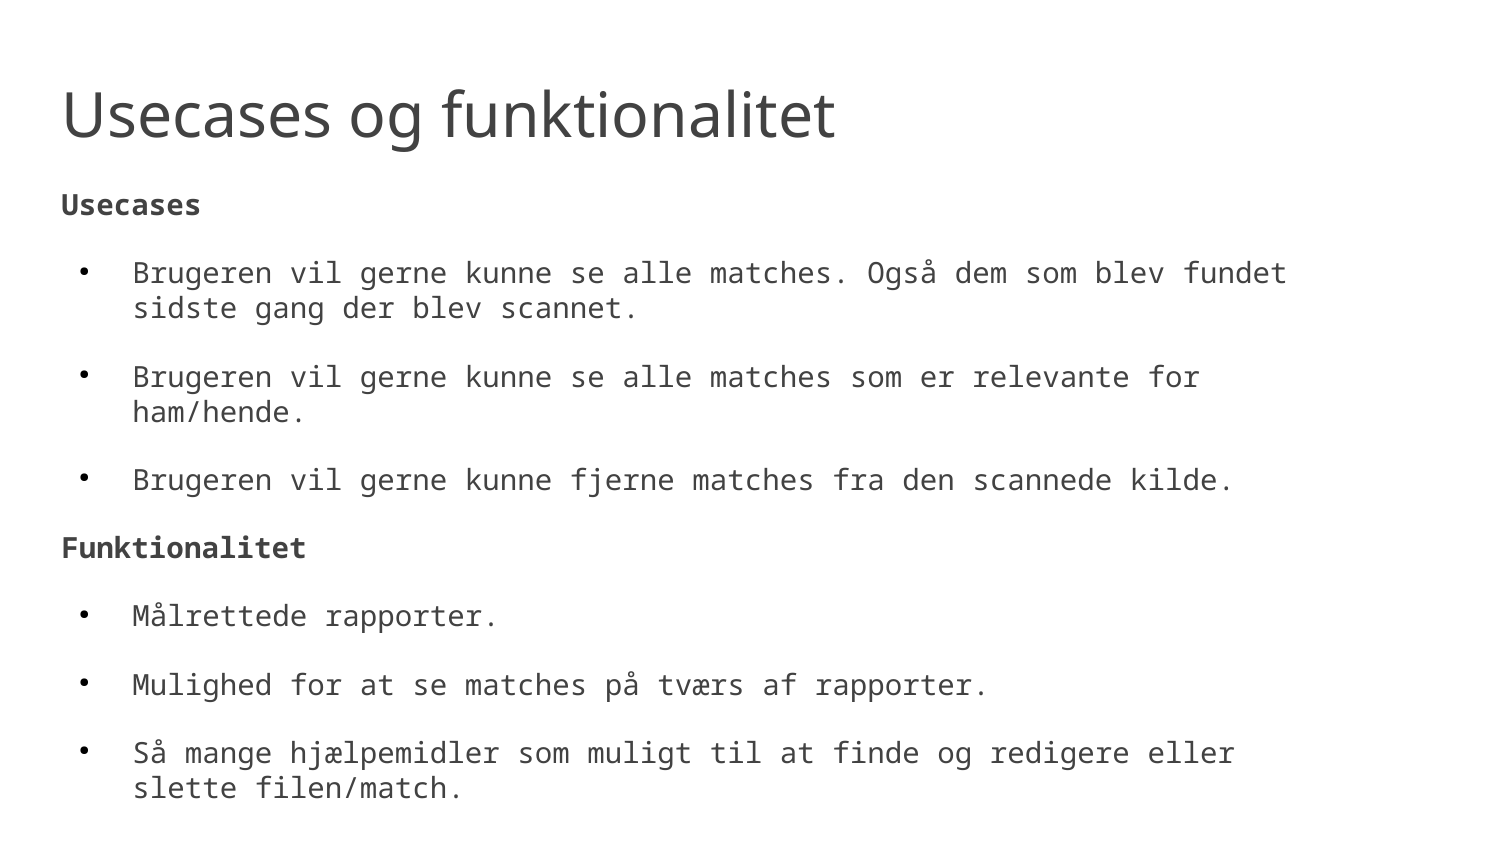

# Usecases og funktionalitet
Usecases
Brugeren vil gerne kunne se alle matches. Også dem som blev fundet sidste gang der blev scannet.
Brugeren vil gerne kunne se alle matches som er relevante for ham/hende.
Brugeren vil gerne kunne fjerne matches fra den scannede kilde.
Funktionalitet
Målrettede rapporter.
Mulighed for at se matches på tværs af rapporter.
Så mange hjælpemidler som muligt til at finde og redigere eller slette filen/match.